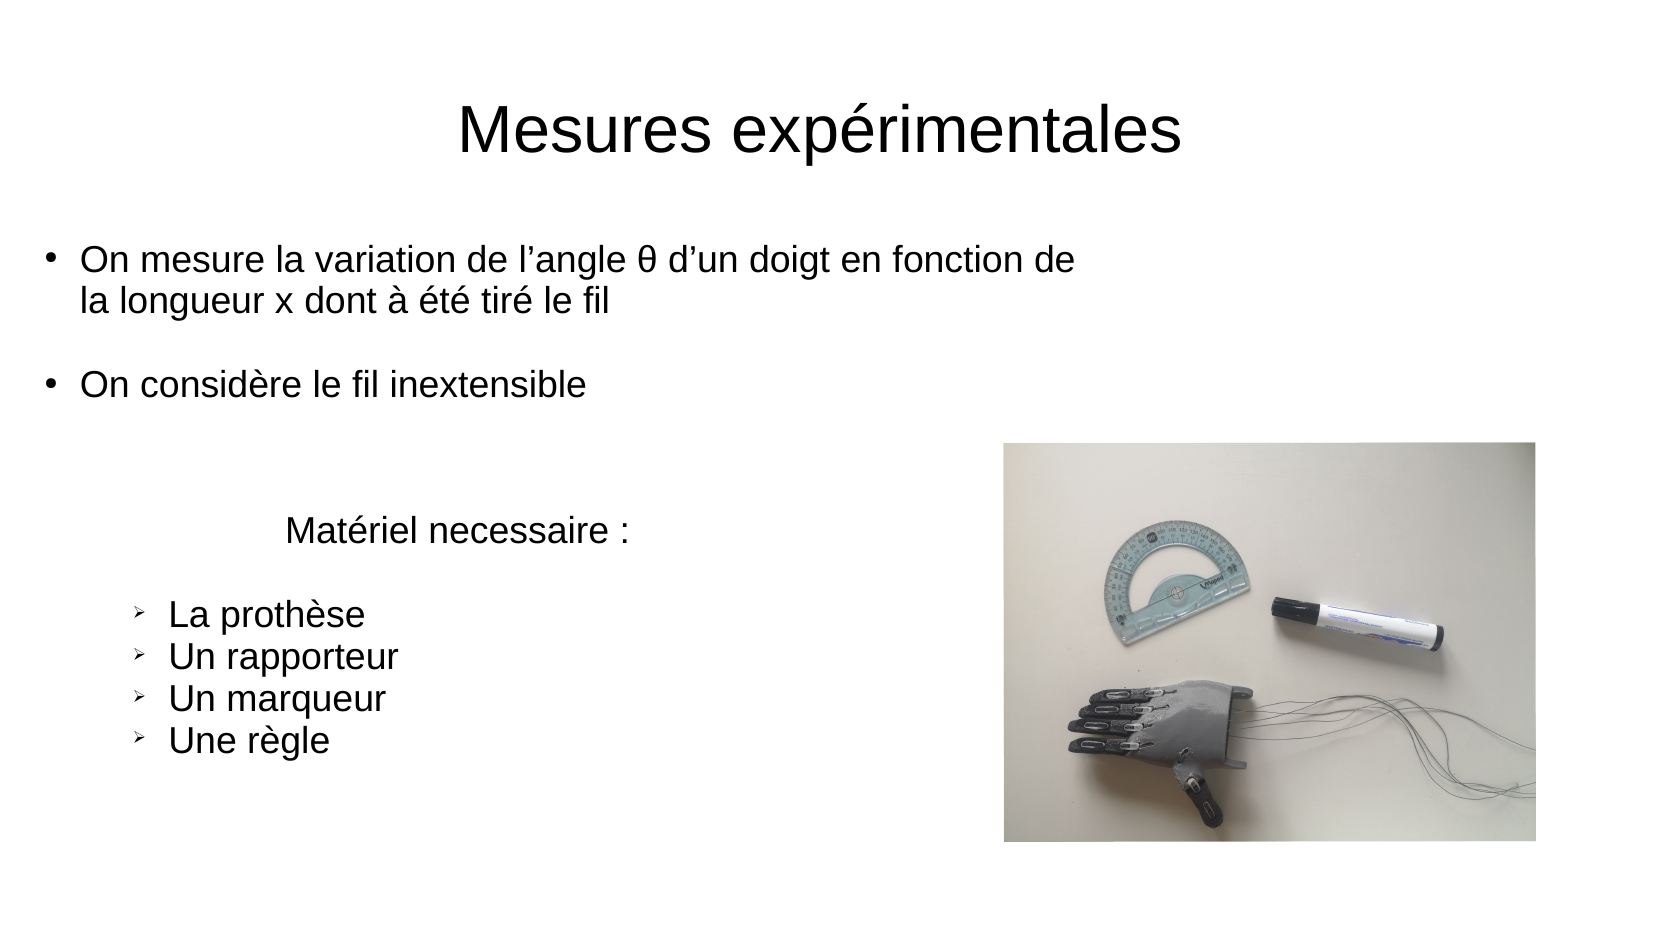

# Mesures expérimentales
On mesure la variation de l’angle θ d’un doigt en fonction de la longueur x dont à été tiré le fil
On considère le fil inextensible
Matériel necessaire :
La prothèse
Un rapporteur
Un marqueur
Une règle